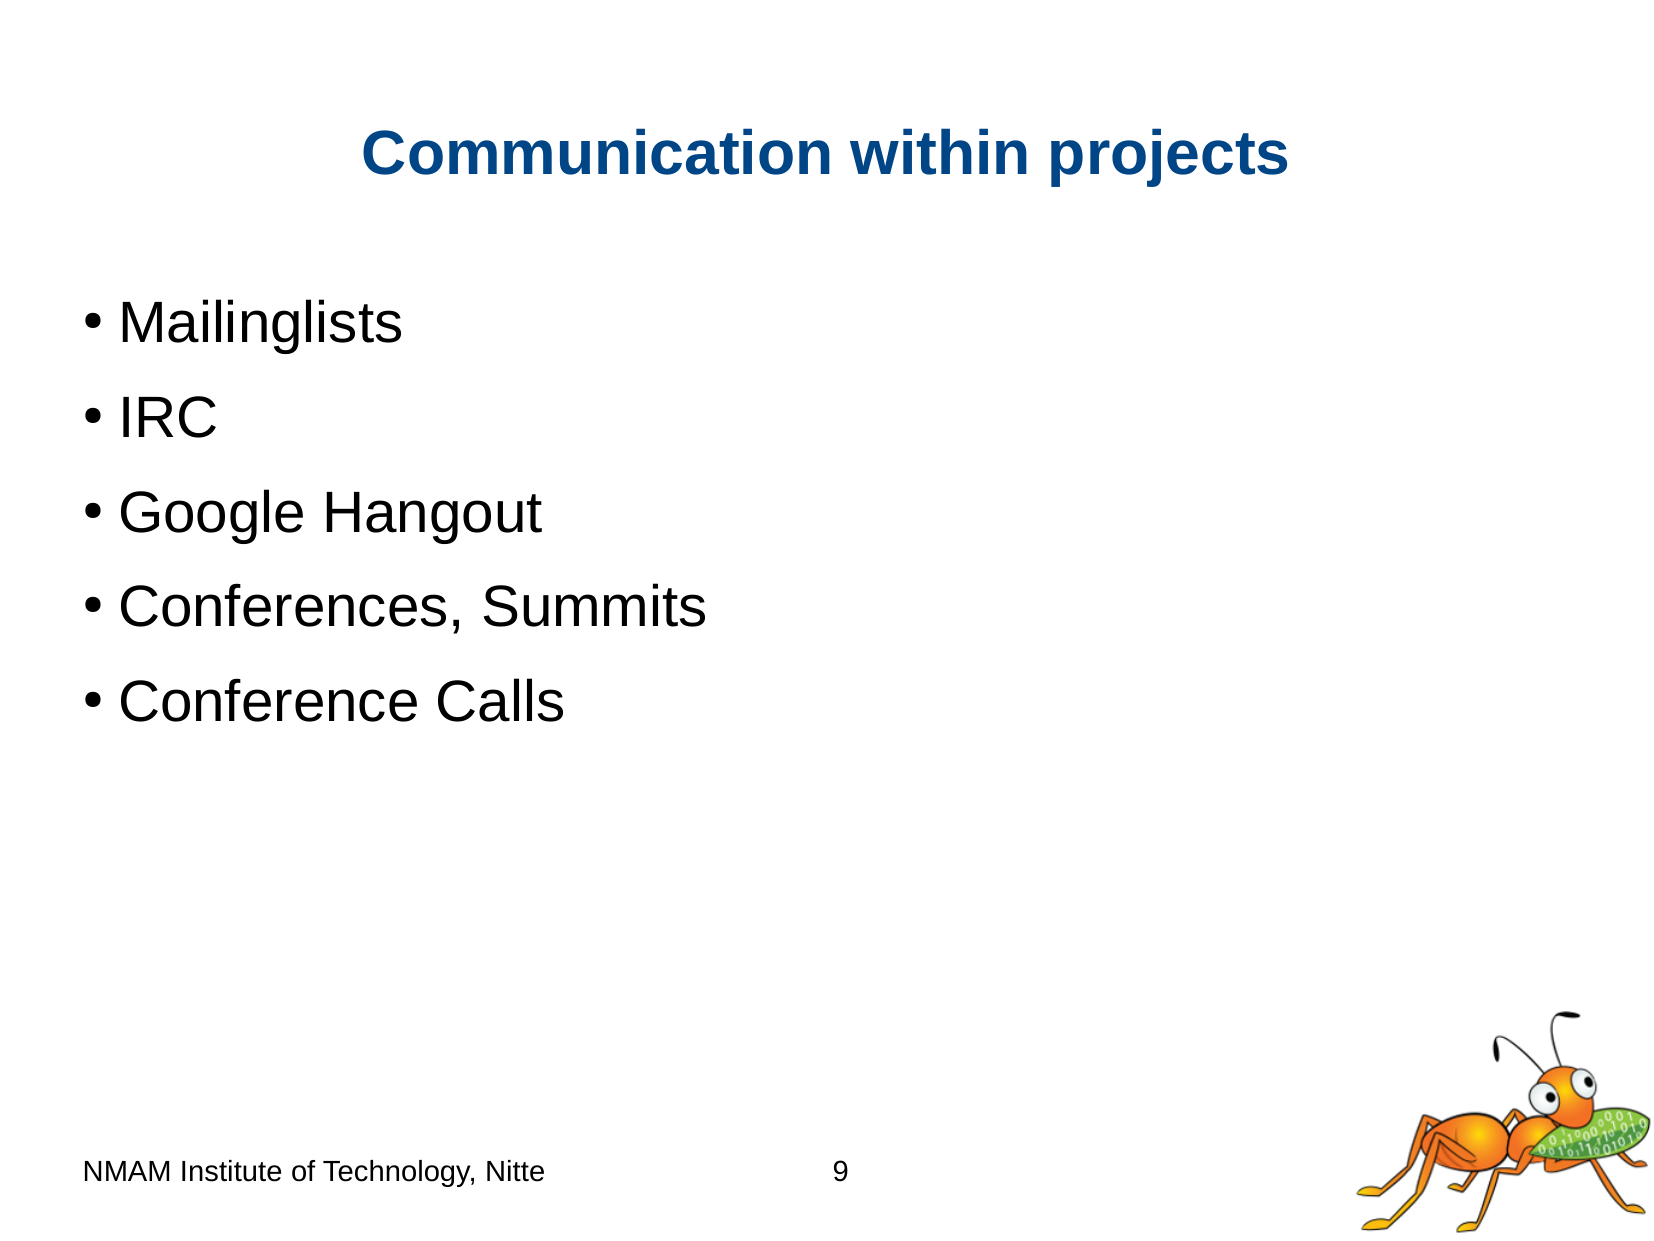

# Communication within projects
Mailinglists
IRC
Google Hangout
Conferences, Summits
Conference Calls
NMAM.I.T, Nitte
9